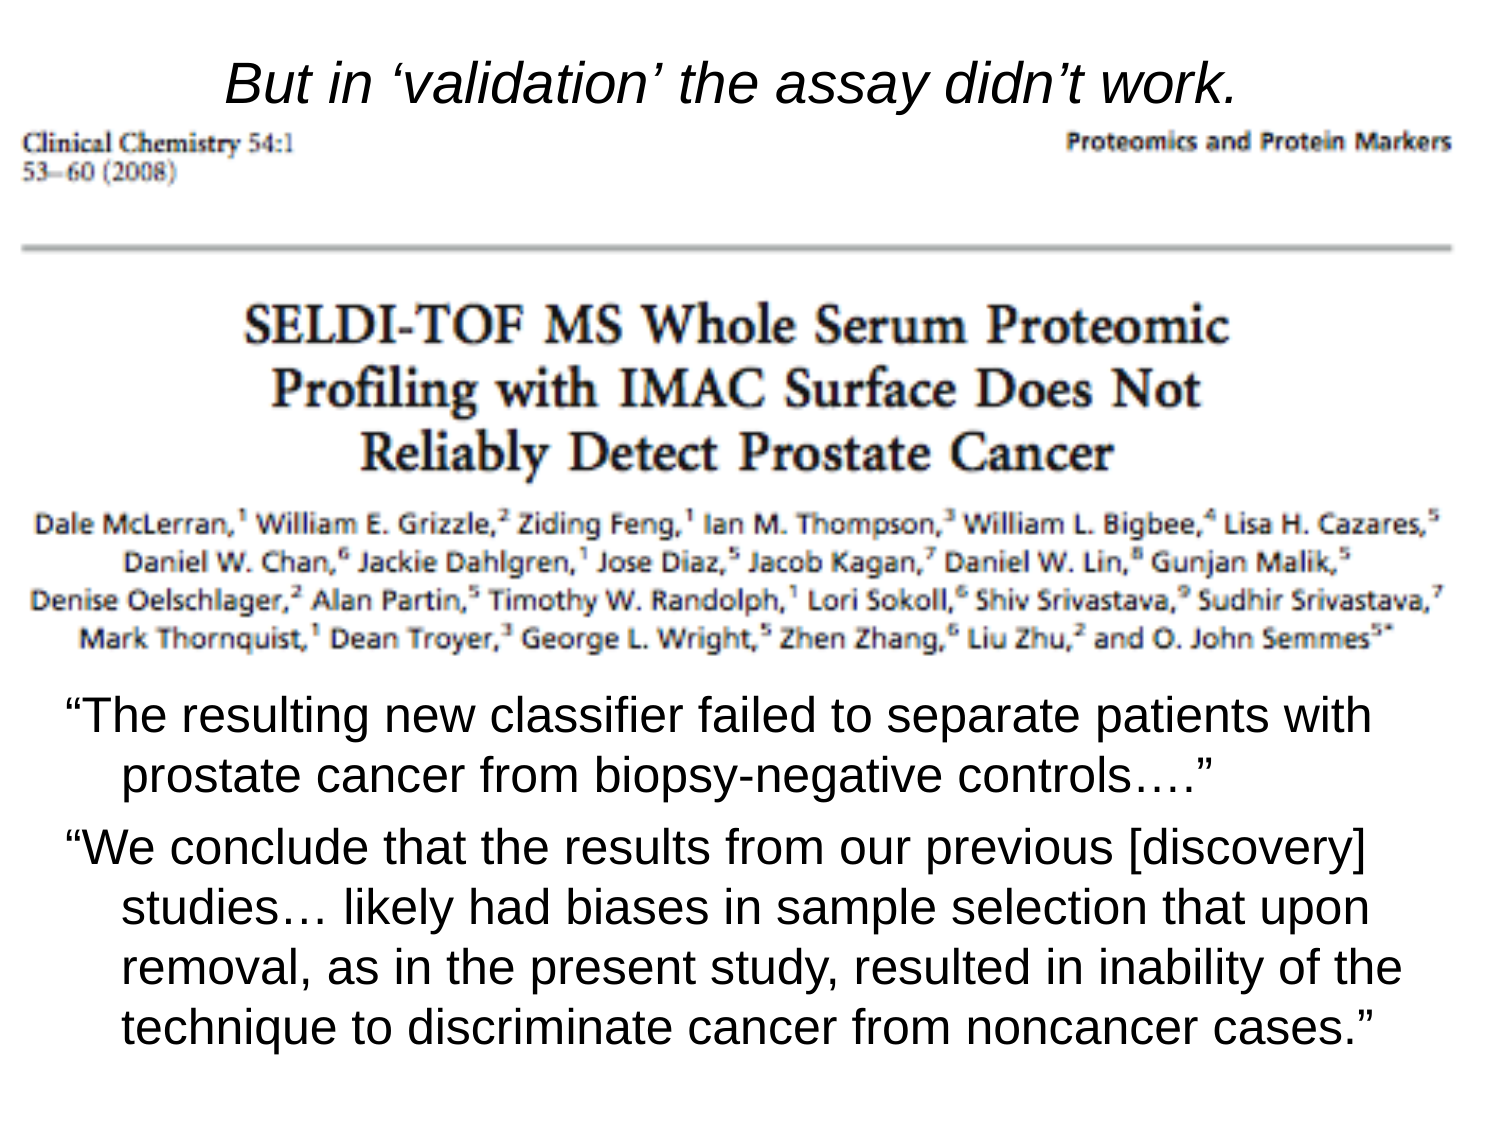

But in ‘validation’ the assay didn’t work.
# “The resulting new classifier failed to separate patients with prostate cancer from biopsy-negative controls….”
“We conclude that the results from our previous [discovery] studies… likely had biases in sample selection that upon removal, as in the present study, resulted in inability of the technique to discriminate cancer from noncancer cases.”